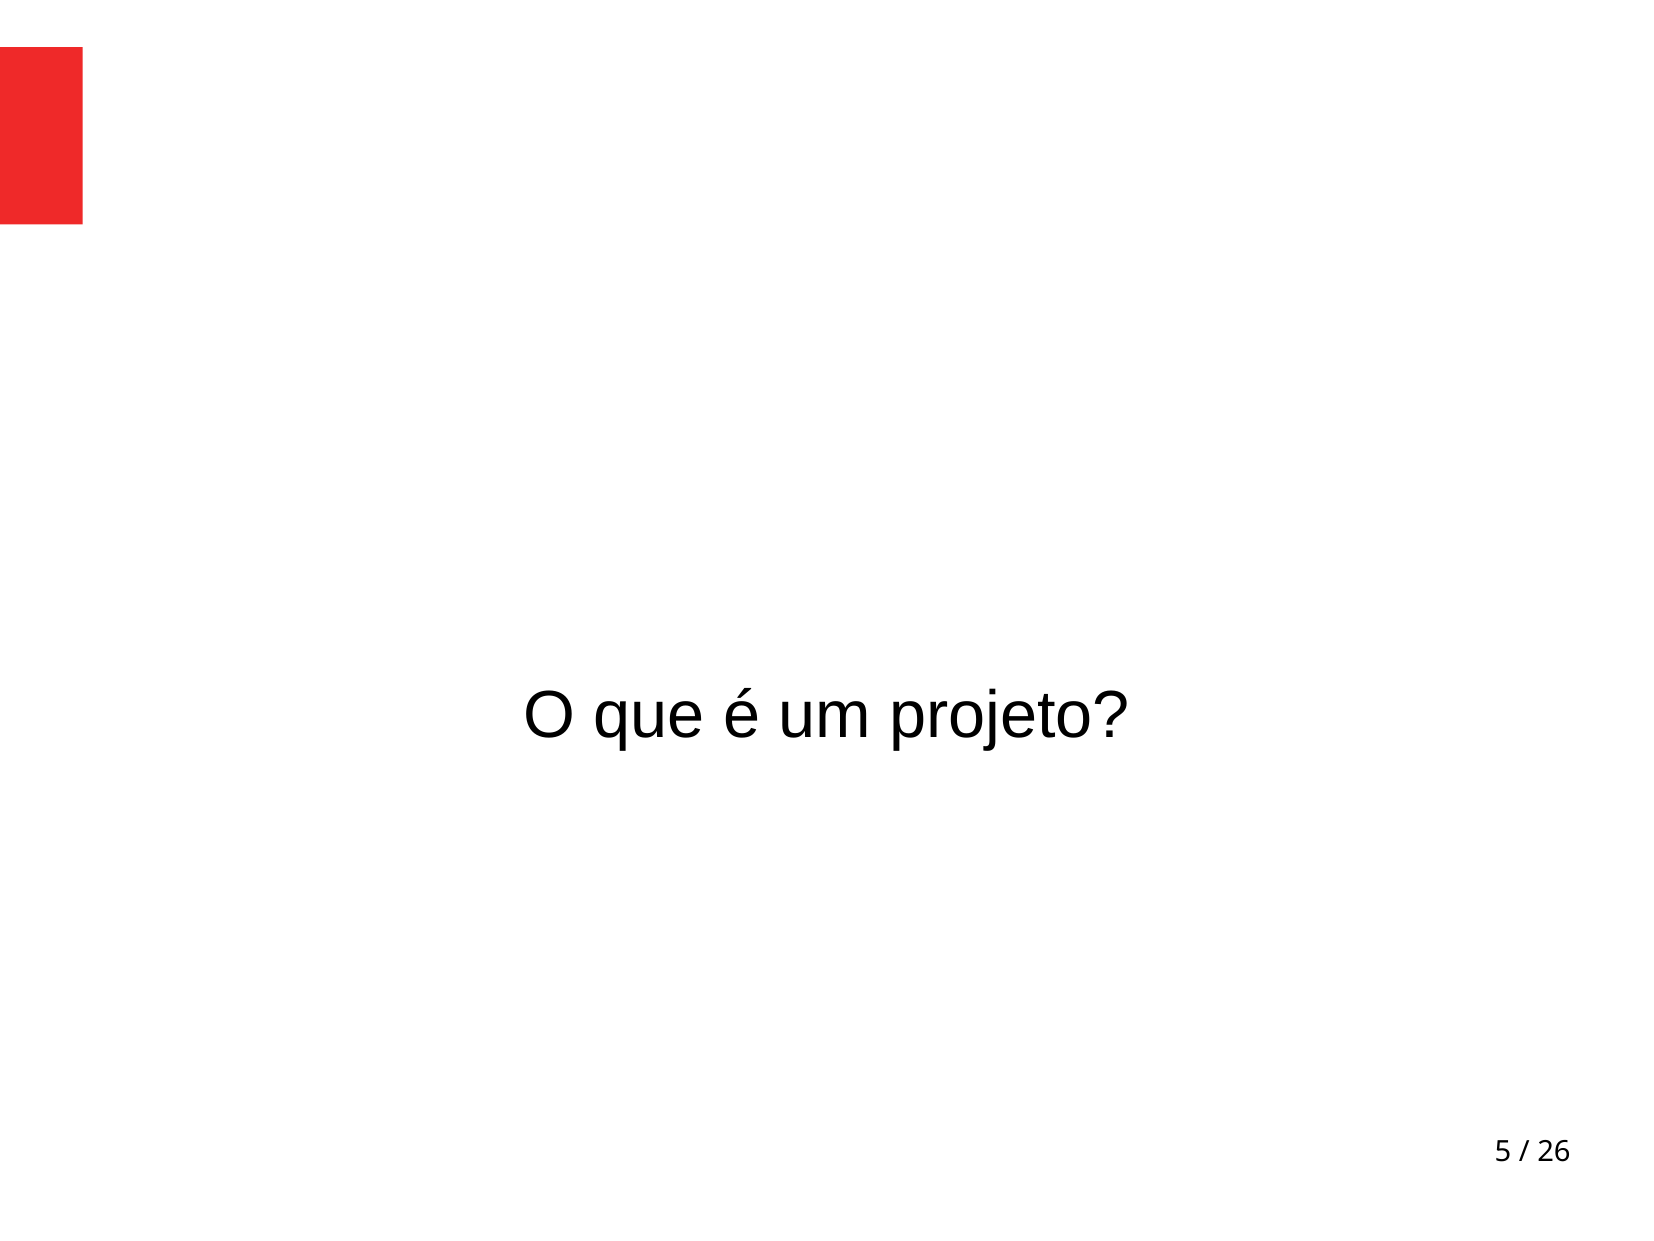

#
O que é um projeto?
5